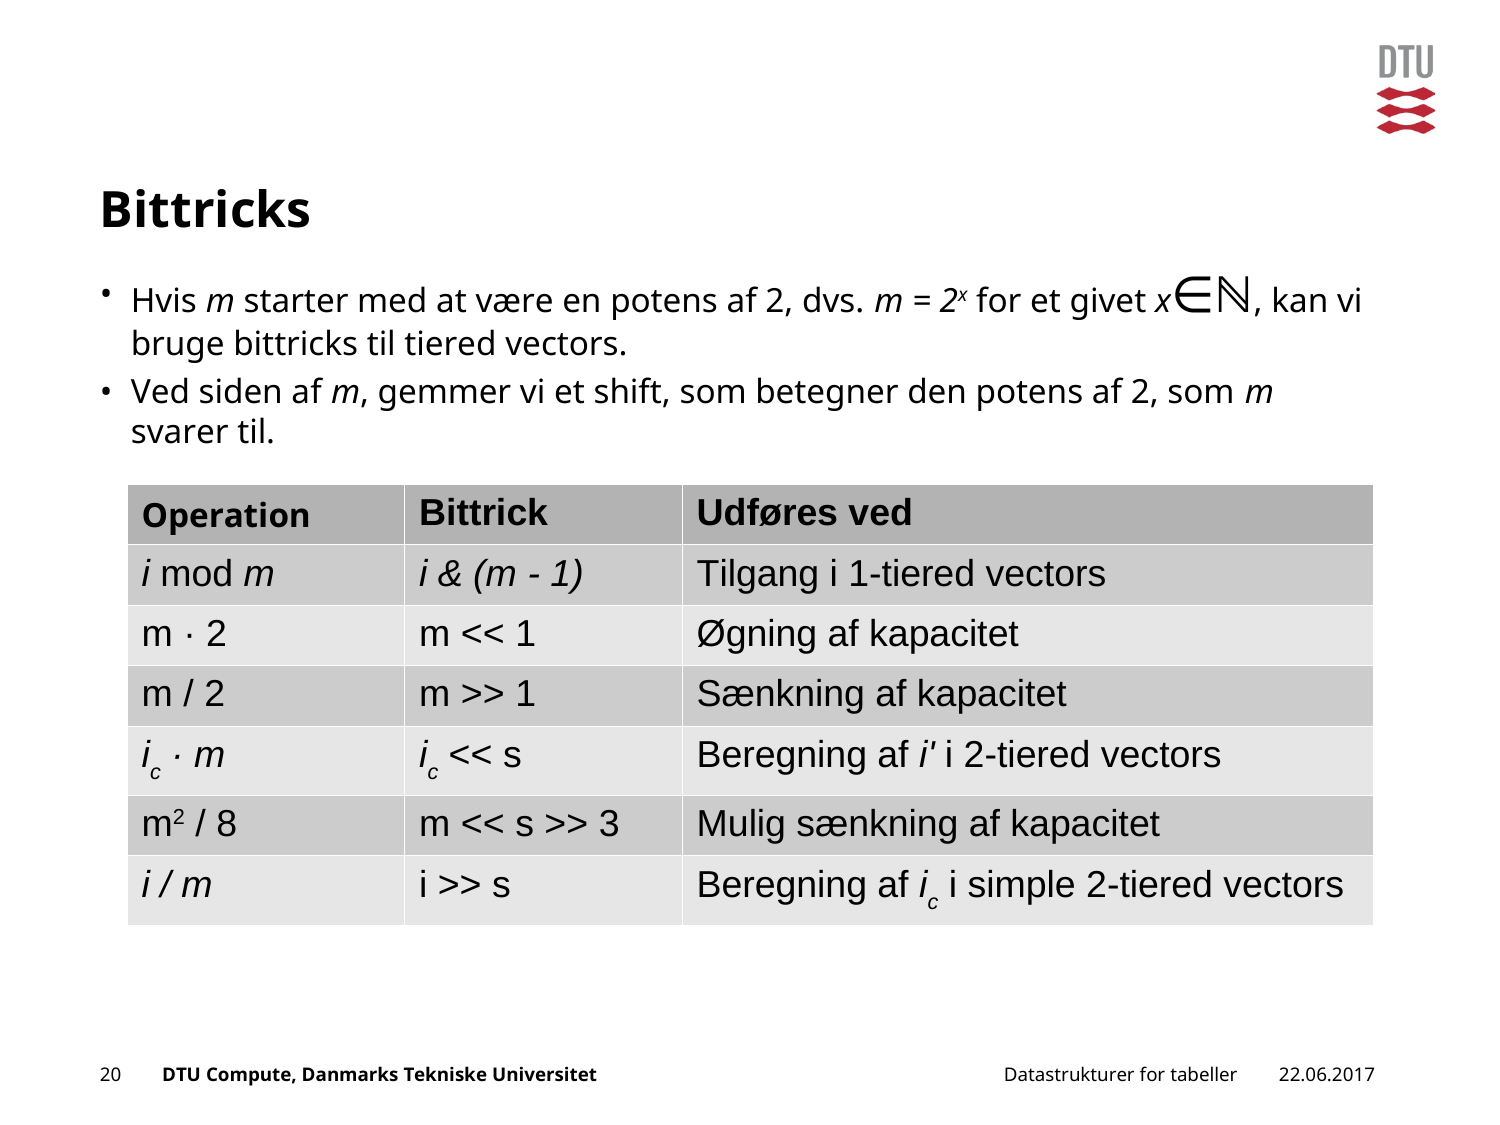

Bittricks
# Hvis m starter med at være en potens af 2, dvs. m = 2x for et givet x∈ℕ, kan vi bruge bittricks til tiered vectors.
Ved siden af m, gemmer vi et shift, som betegner den potens af 2, som m svarer til.
| Operation | Bittrick | Udføres ved |
| --- | --- | --- |
| i mod m | i & (m - 1) | Tilgang i 1-tiered vectors |
| m · 2 | m << 1 | Øgning af kapacitet |
| m / 2 | m >> 1 | Sænkning af kapacitet |
| ic · m | ic << s | Beregning af i' i 2-tiered vectors |
| m2 / 8 | m << s >> 3 | Mulig sænkning af kapacitet |
| i / m | i >> s | Beregning af ic i simple 2-tiered vectors |